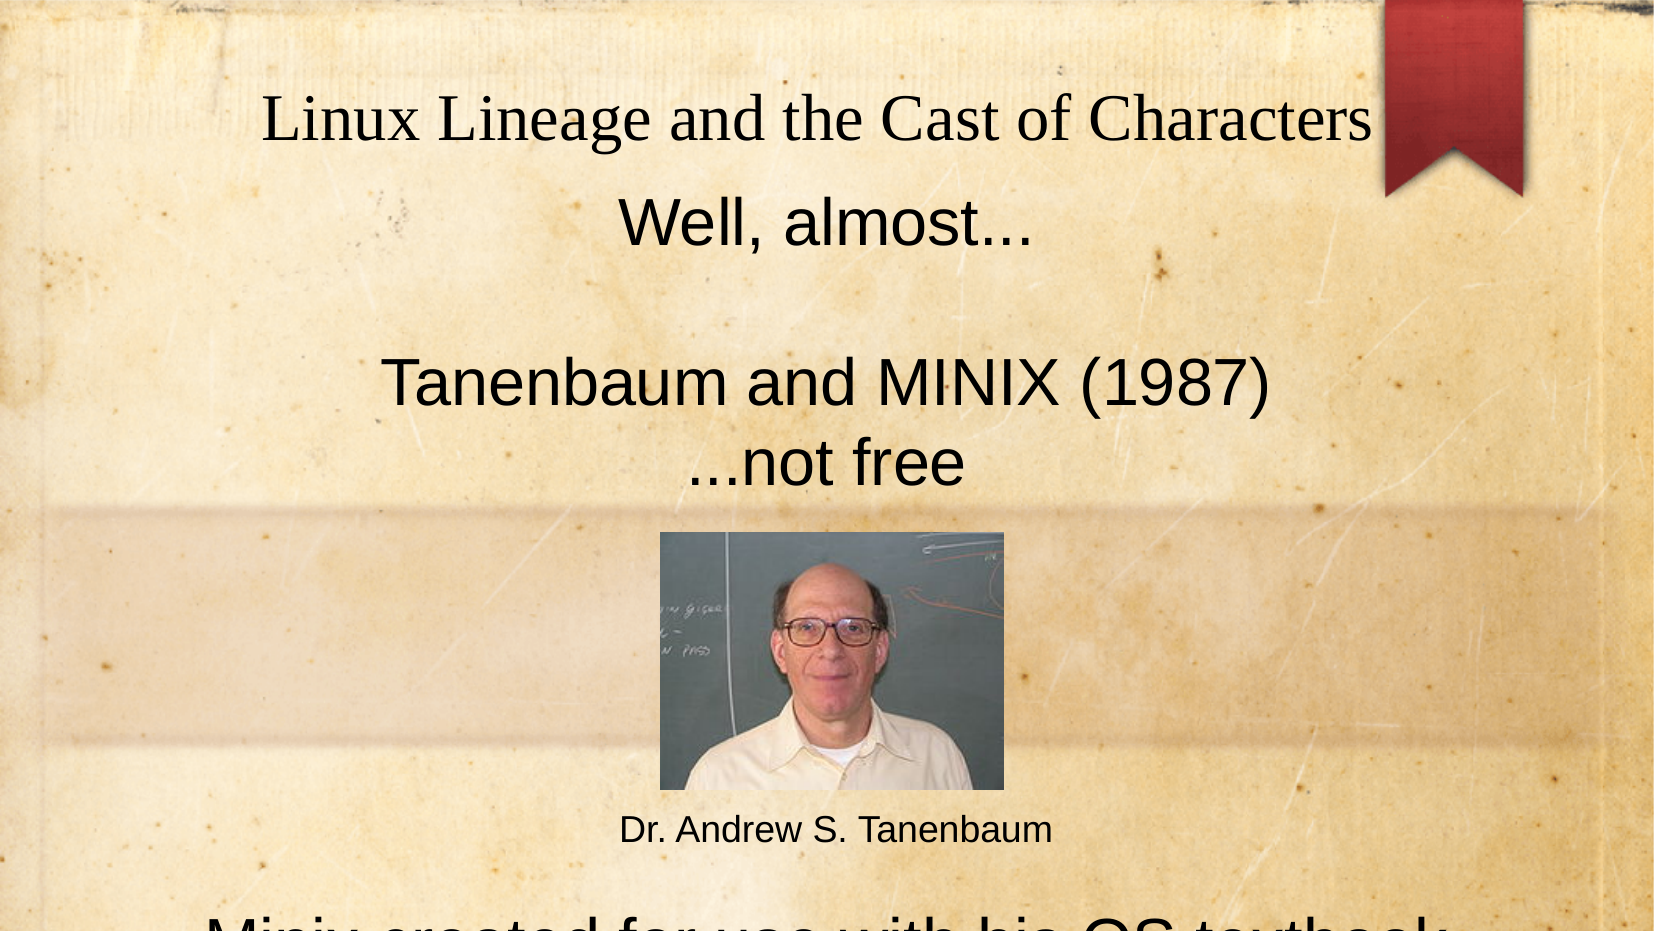

Linux Lineage and the Cast of Characters
Well, almost...
Tanenbaum and MINIX (1987)
...not free
Minix created for use with his OS textbook
Used by Torvalds to create his kernel
Dr. Andrew S. Tanenbaum
CS-334 Spring 2015														Page of